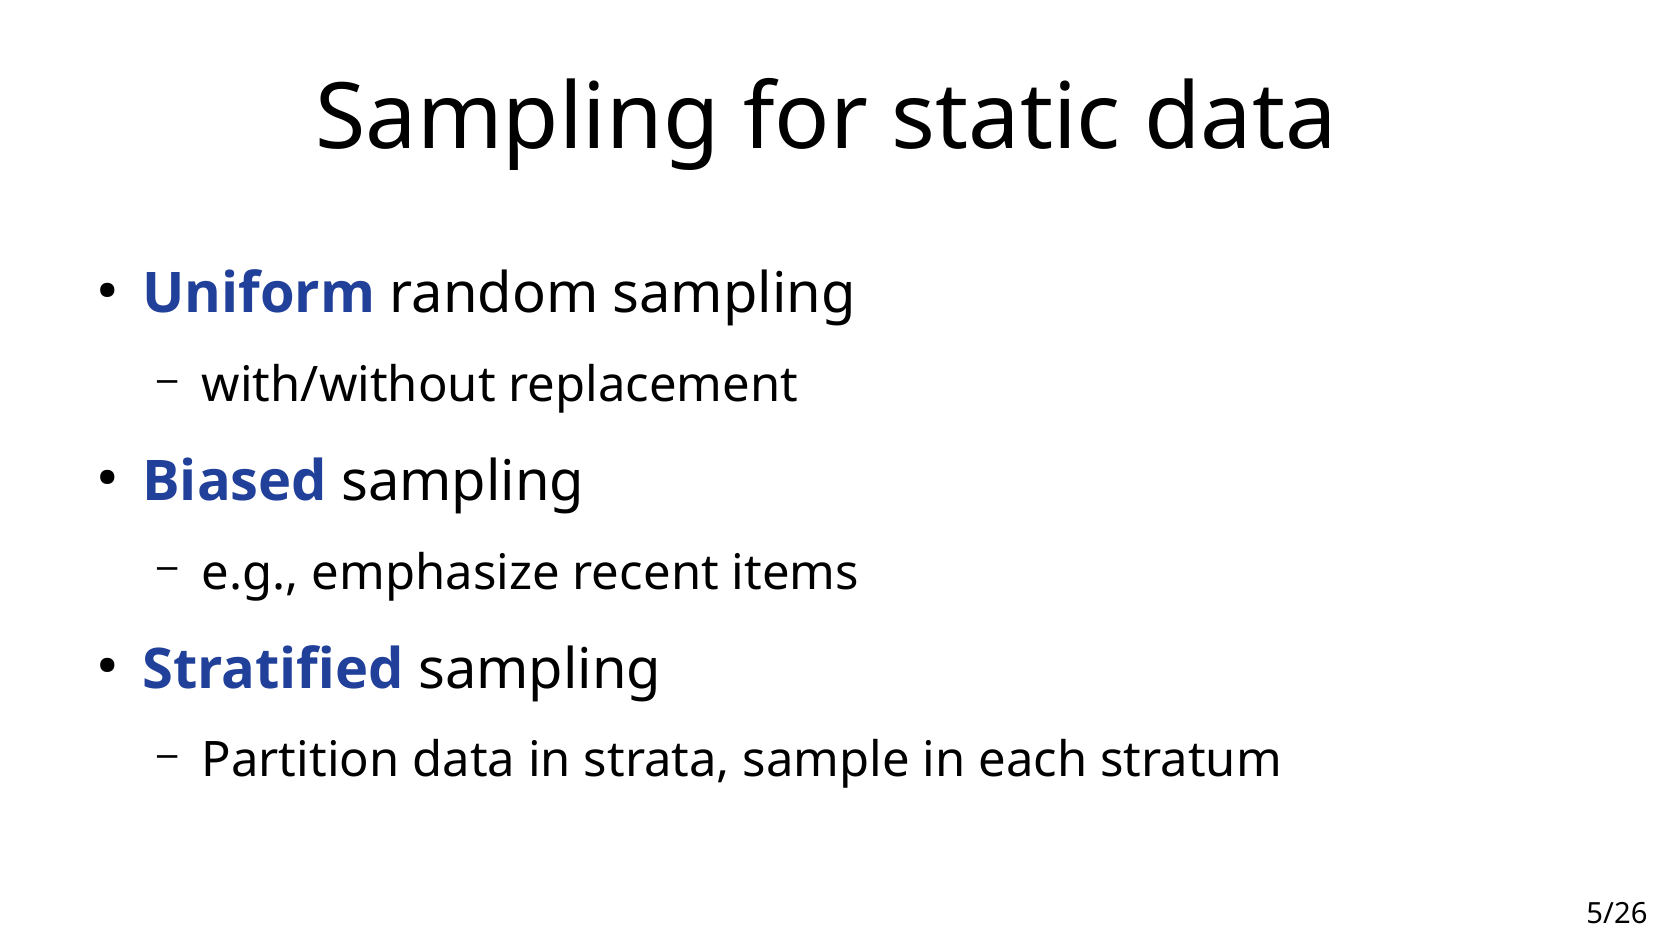

# Sampling for static data
Uniform random sampling
with/without replacement
Biased sampling
e.g., emphasize recent items
Stratified sampling
Partition data in strata, sample in each stratum
5